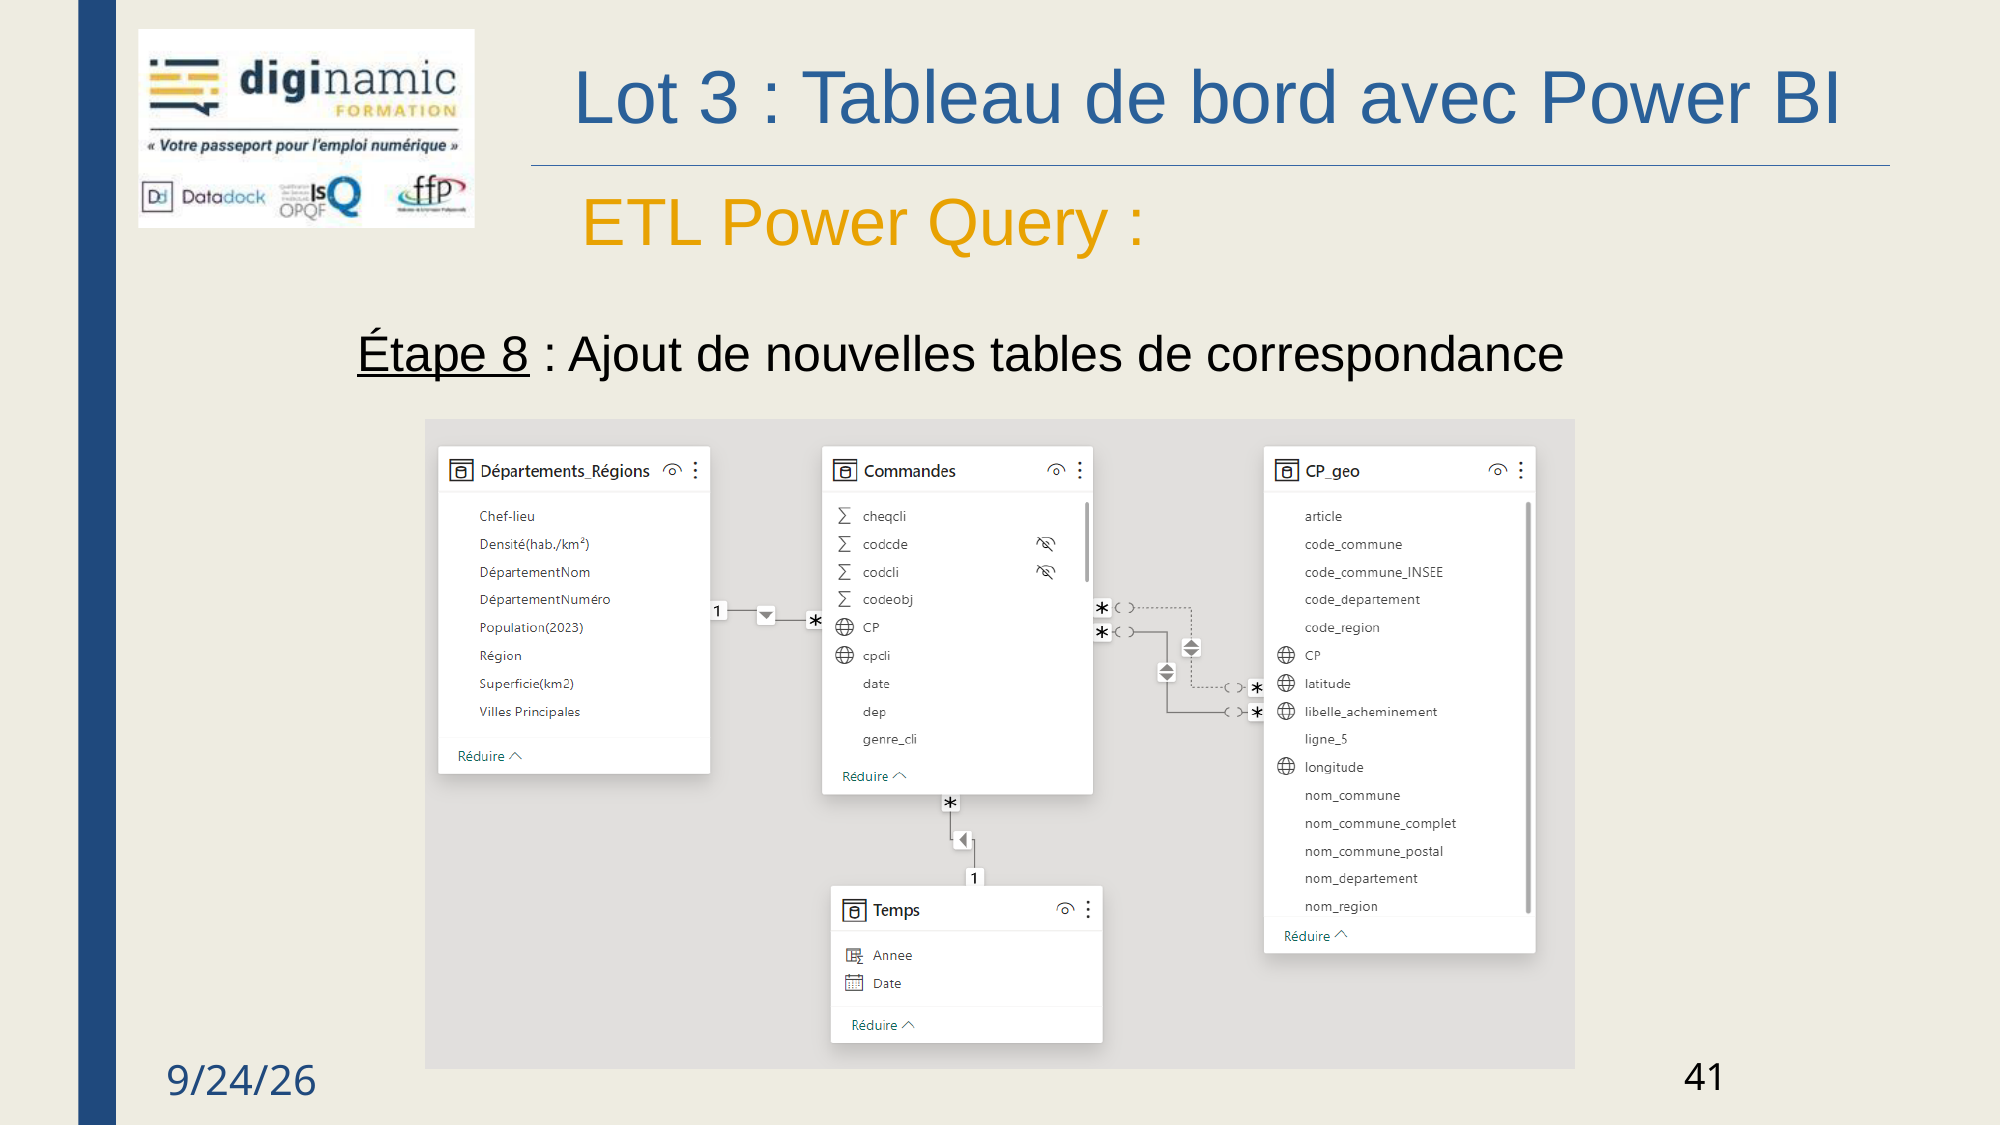

# Lot 3 : Tableau de bord avec Power BI
ETL Power Query :
Étape 8 : Ajout de nouvelles tables de correspondance